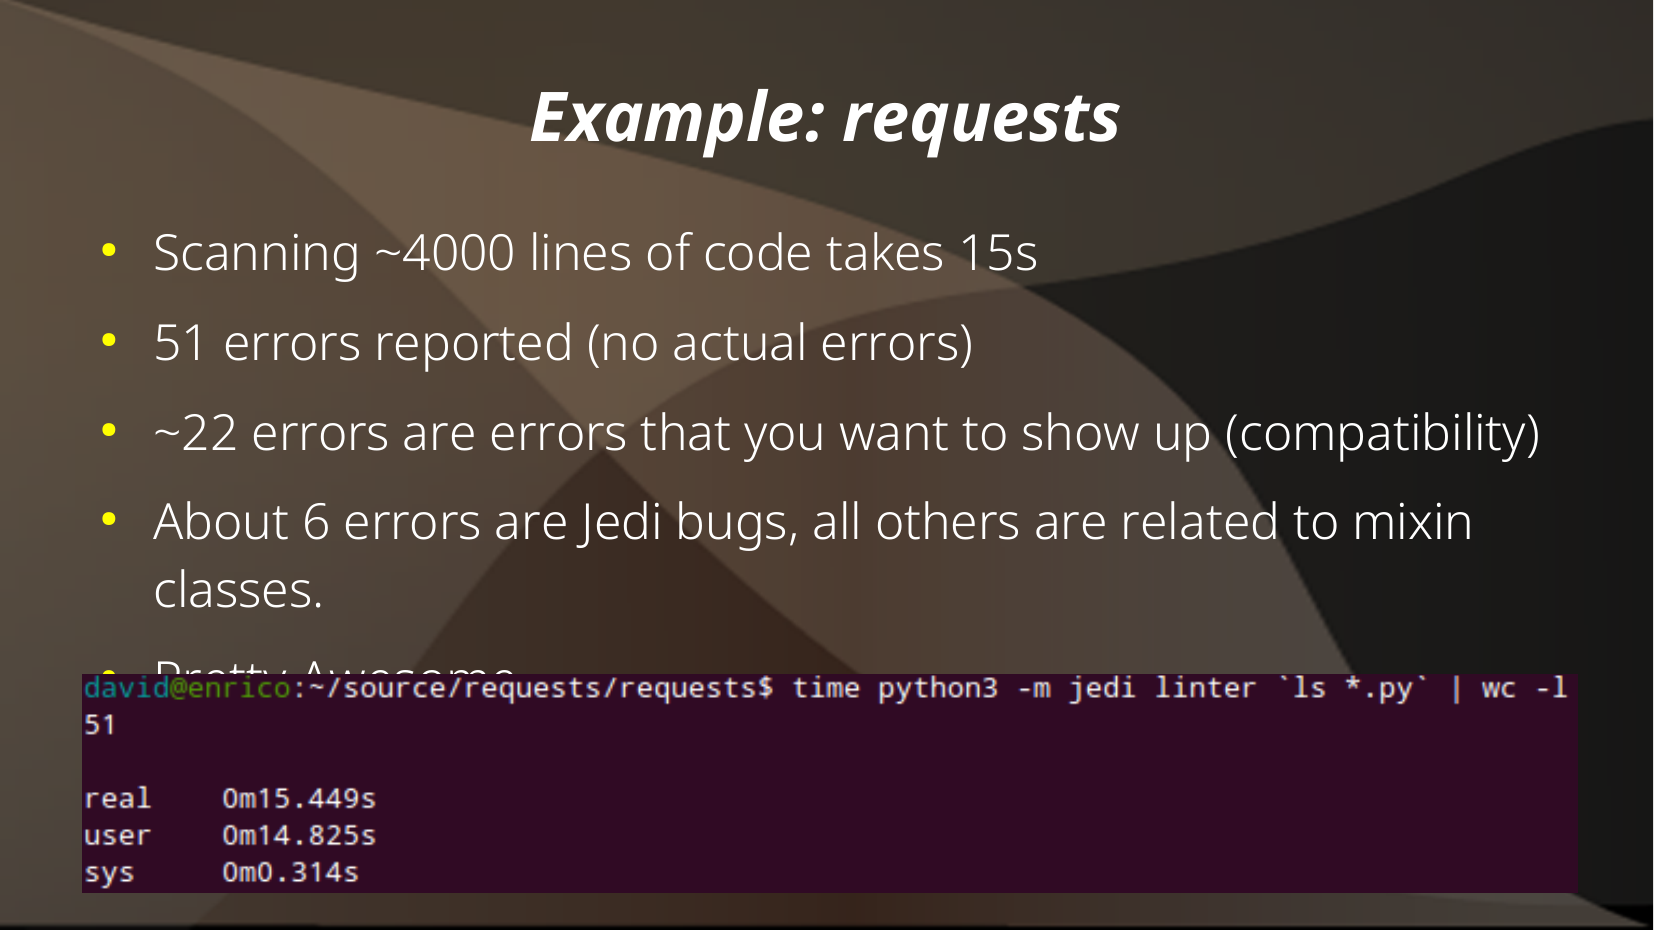

# Example: requests
Scanning ~4000 lines of code takes 15s
51 errors reported (no actual errors)
~22 errors are errors that you want to show up (compatibility)
About 6 errors are Jedi bugs, all others are related to mixin classes.
Pretty Awesome.